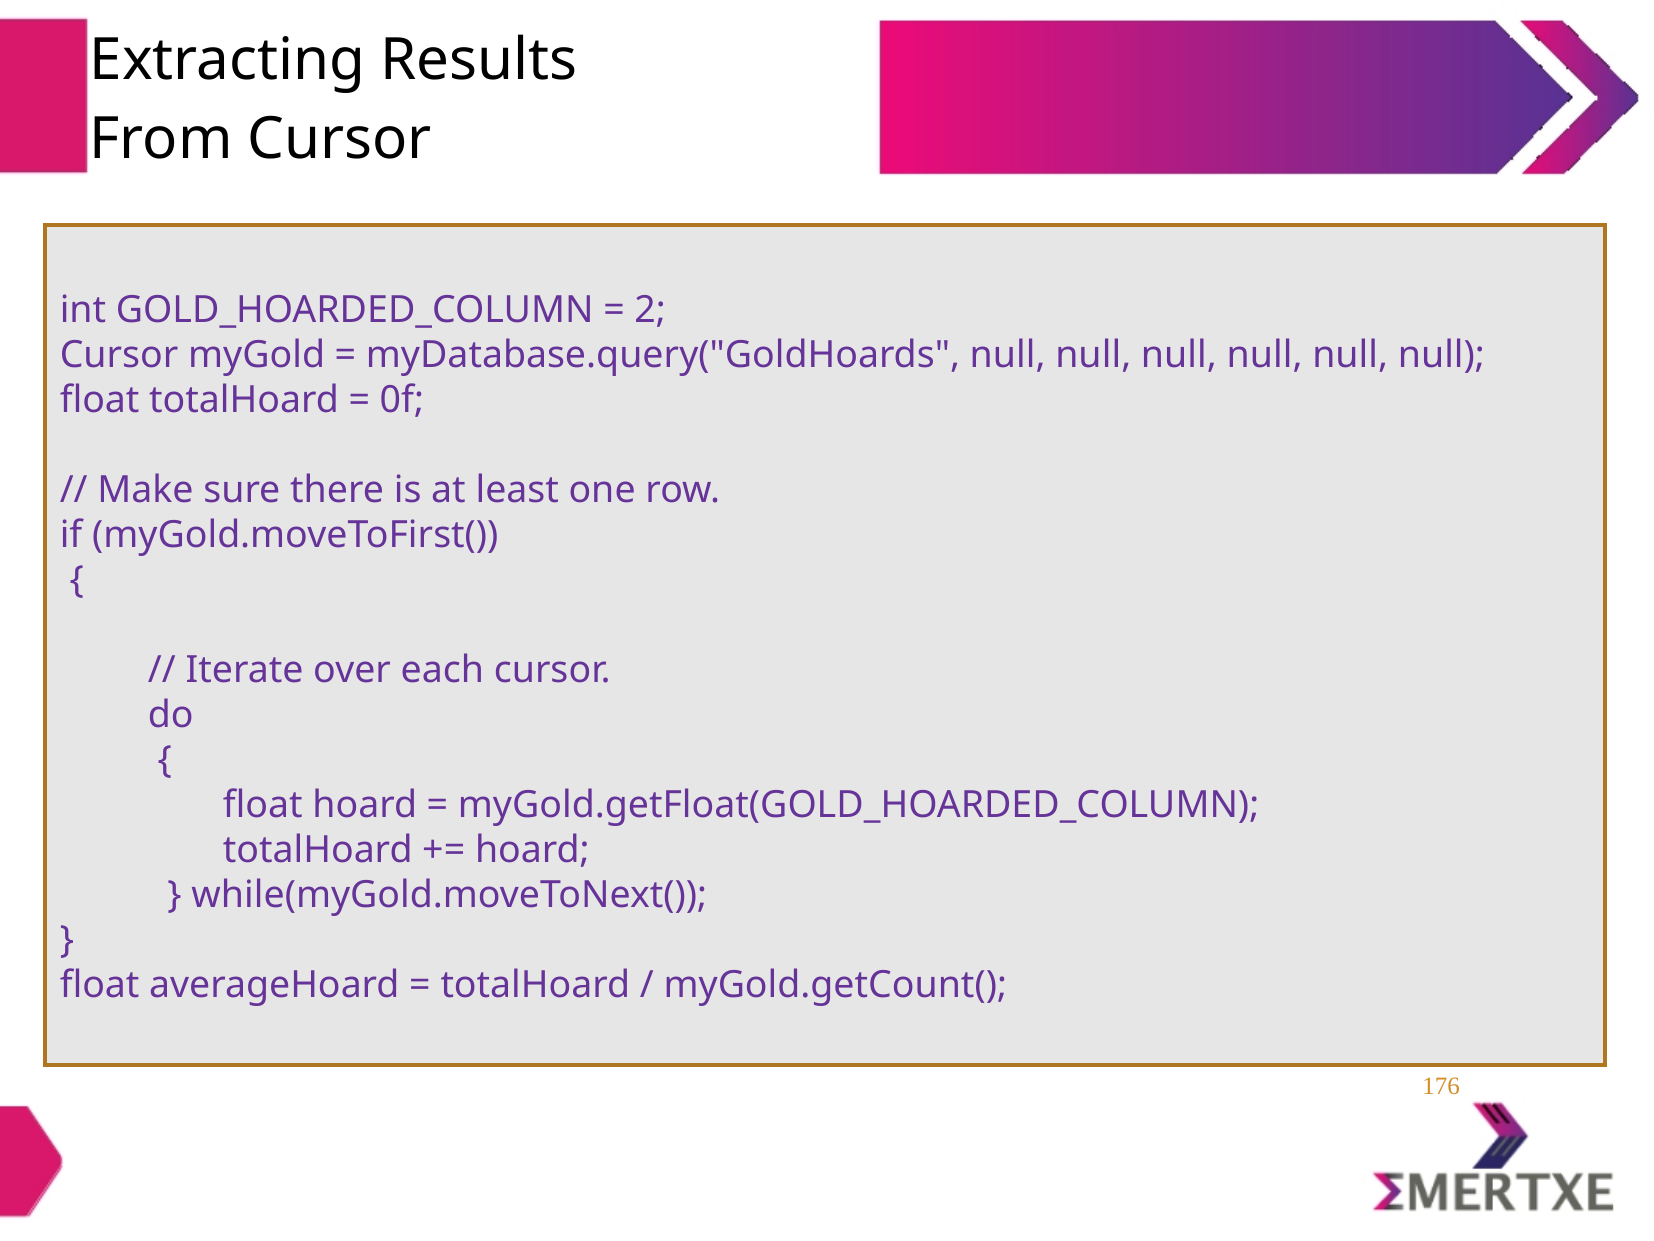

Extracting Results
From Cursor
int GOLD_HOARDED_COLUMN = 2;
Cursor myGold = myDatabase.query("GoldHoards", null, null, null, null, null, null);
float totalHoard = 0f;
// Make sure there is at least one row.
if (myGold.moveToFirst())
 {
// Iterate over each cursor.
do
 {
float hoard = myGold.getFloat(GOLD_HOARDED_COLUMN);
totalHoard += hoard;
 } while(myGold.moveToNext());
}
float averageHoard = totalHoard / myGold.getCount();